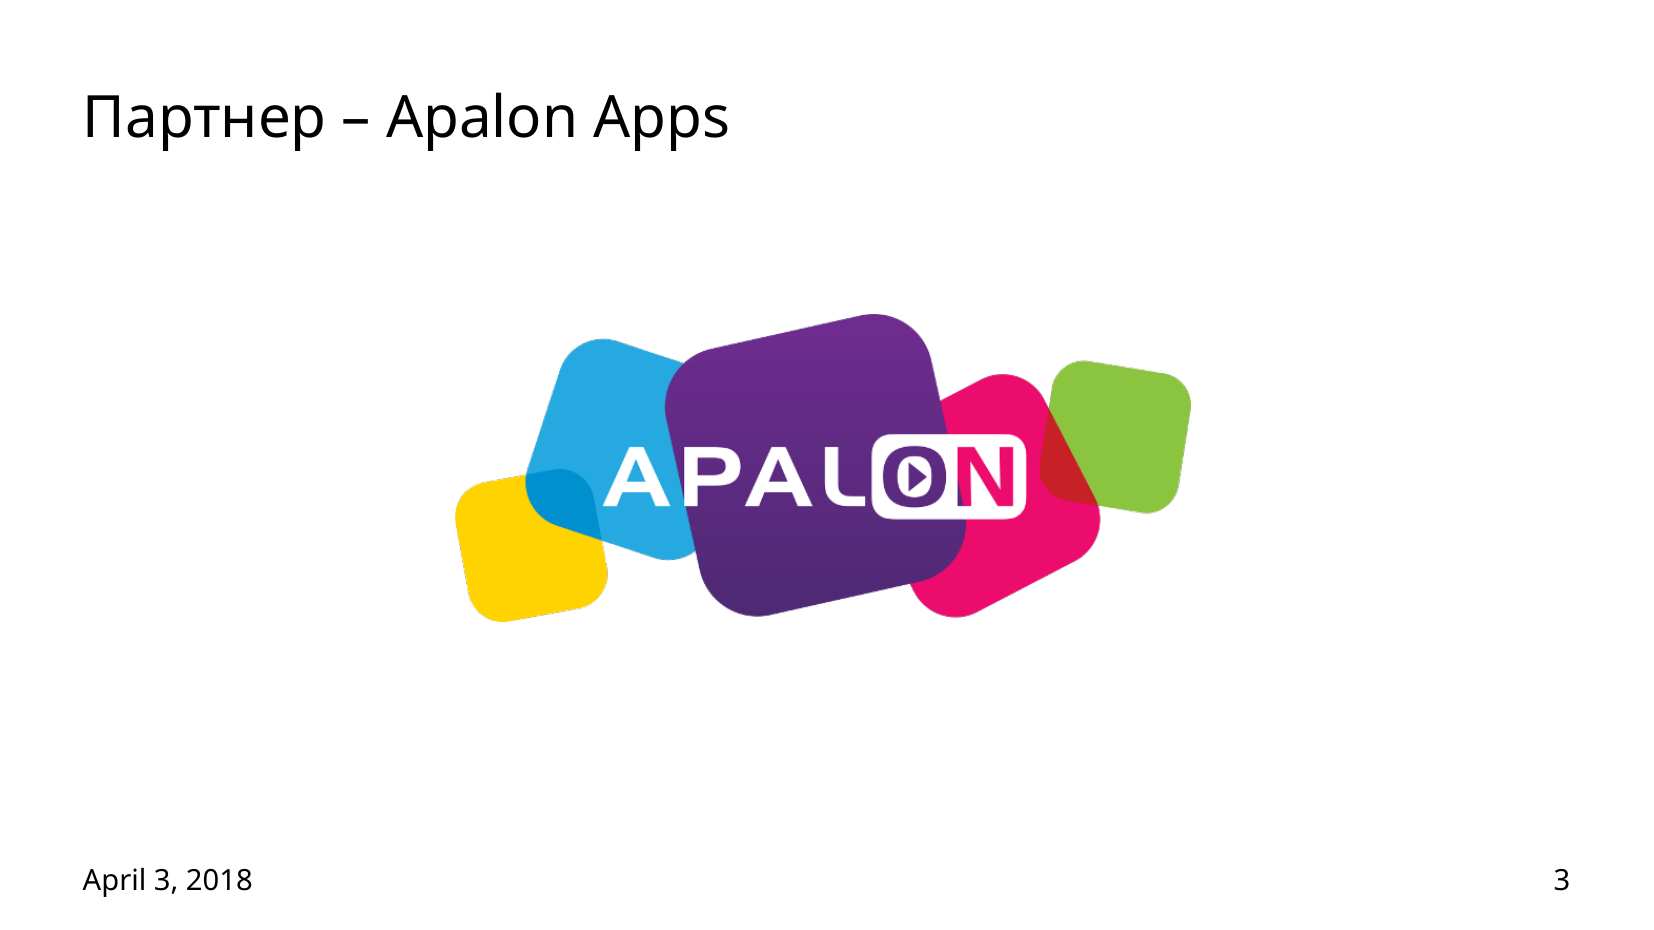

# Партнер – Apalon Apps
April 3, 2018
3